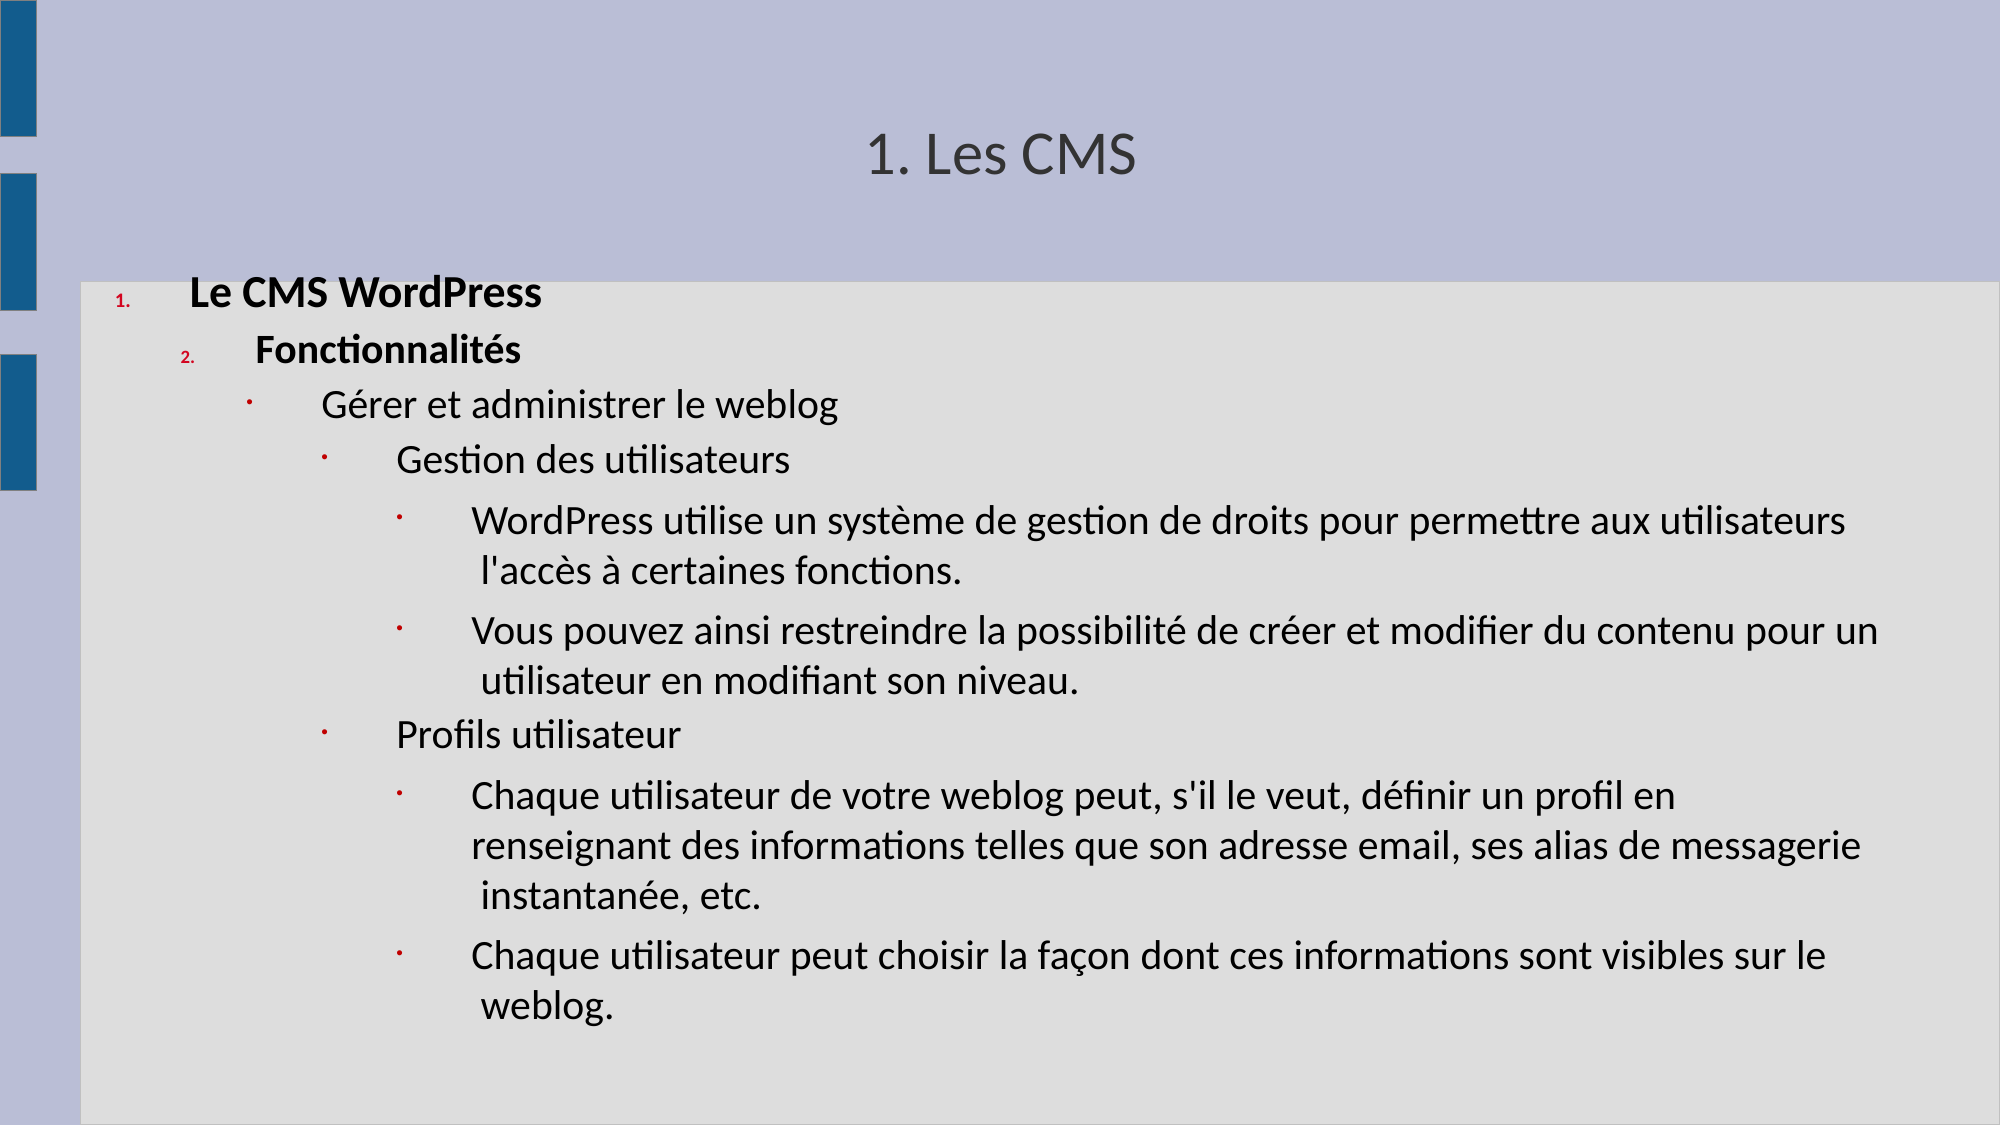

# 1. Les CMS
Le CMS WordPress
Fonctionnalités
Gérer et administrer le weblog
Gestion des utilisateurs
WordPress utilise un système de gestion de droits pour permettre aux utilisateurs l'accès à certaines fonctions.
Vous pouvez ainsi restreindre la possibilité de créer et modifier du contenu pour un utilisateur en modifiant son niveau.
Profils utilisateur
Chaque utilisateur de votre weblog peut, s'il le veut, définir un profil en renseignant des informations telles que son adresse email, ses alias de messagerie instantanée, etc.
Chaque utilisateur peut choisir la façon dont ces informations sont visibles sur le weblog.